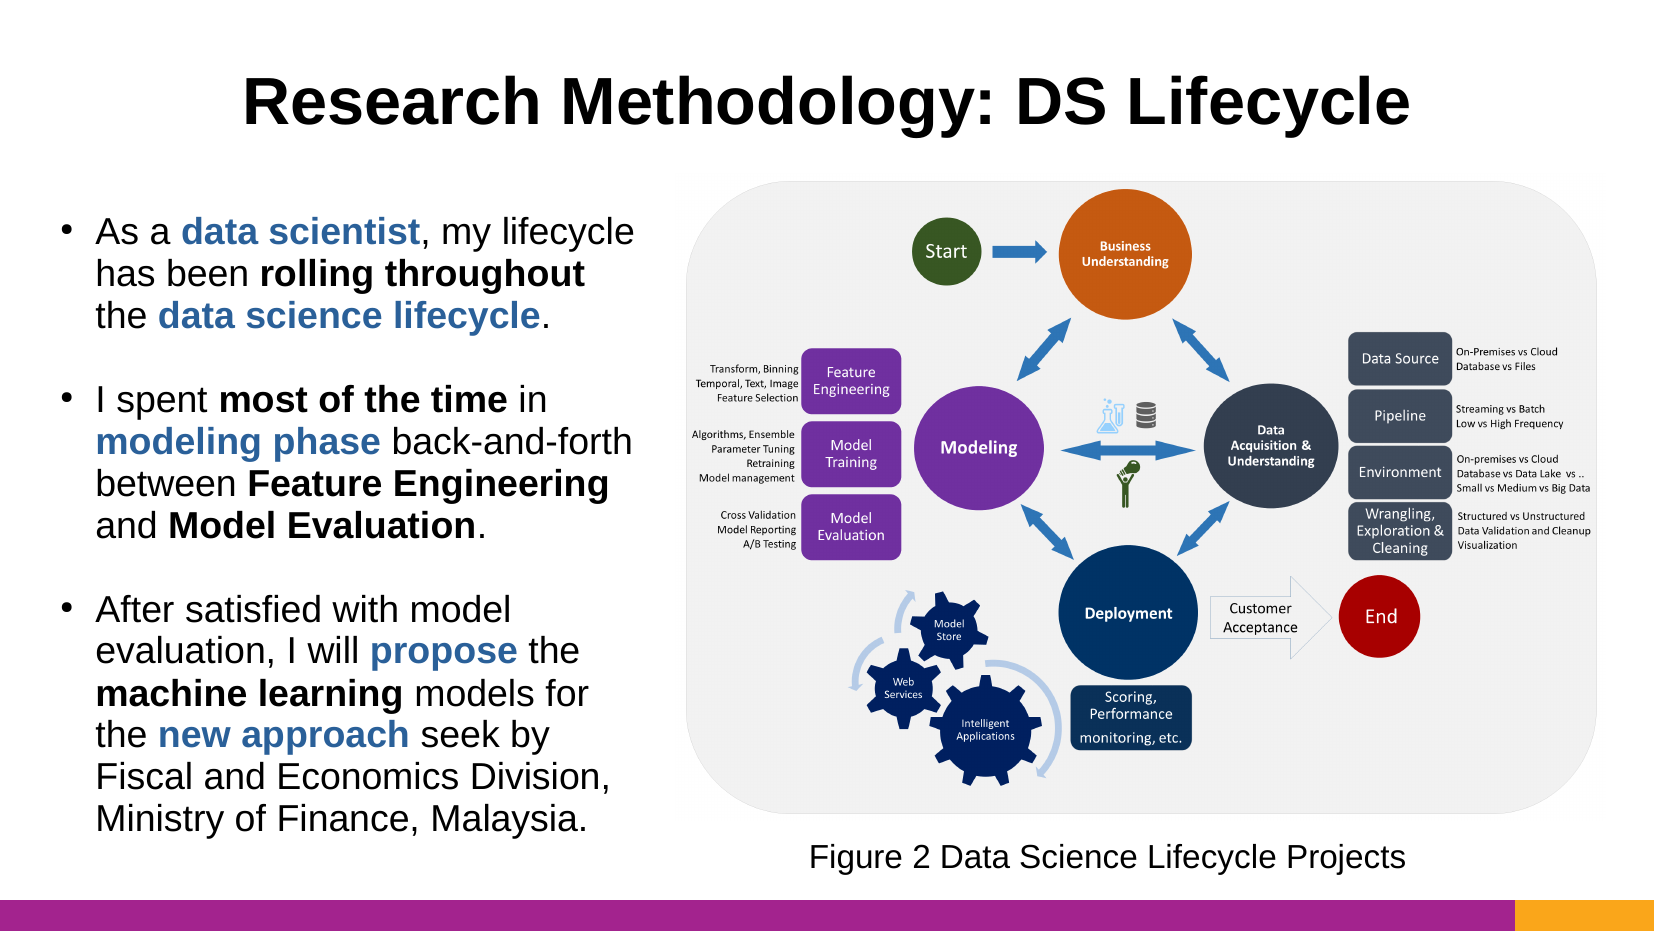

Research Methodology: DS Lifecycle
# As a data scientist, my lifecycle has been rolling throughout the data science lifecycle.
I spent most of the time in modeling phase back-and-forth between Feature Engineering and Model Evaluation.
After satisfied with model evaluation, I will propose the machine learning models for the new approach seek by Fiscal and Economics Division, Ministry of Finance, Malaysia.
Figure 2 Data Science Lifecycle Projects